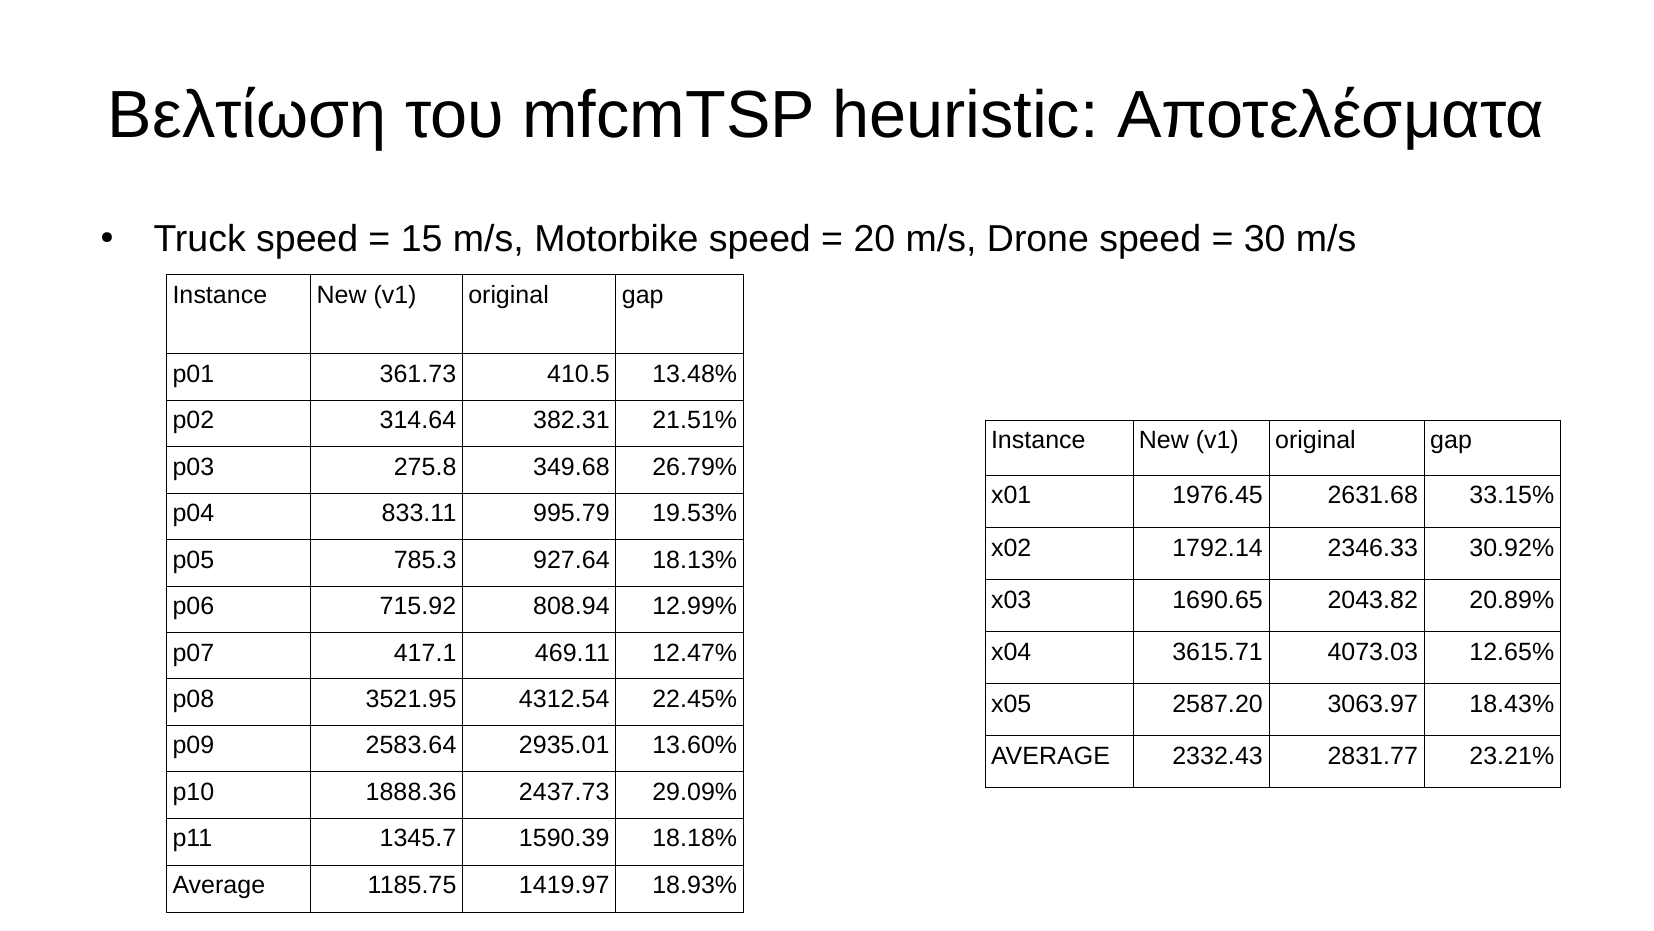

# Βελτίωση του mfcmTSP heuristic: Αποτελέσματα
Truck speed = 15 m/s, Motorbike speed = 20 m/s, Drone speed = 30 m/s
| Instance | New (v1) | original | gap |
| --- | --- | --- | --- |
| p01 | 361.73 | 410.5 | 13.48% |
| p02 | 314.64 | 382.31 | 21.51% |
| p03 | 275.8 | 349.68 | 26.79% |
| p04 | 833.11 | 995.79 | 19.53% |
| p05 | 785.3 | 927.64 | 18.13% |
| p06 | 715.92 | 808.94 | 12.99% |
| p07 | 417.1 | 469.11 | 12.47% |
| p08 | 3521.95 | 4312.54 | 22.45% |
| p09 | 2583.64 | 2935.01 | 13.60% |
| p10 | 1888.36 | 2437.73 | 29.09% |
| p11 | 1345.7 | 1590.39 | 18.18% |
| Average | 1185.75 | 1419.97 | 18.93% |
| Instance | New (v1) | original | gap |
| --- | --- | --- | --- |
| x01 | 1976.45 | 2631.68 | 33.15% |
| x02 | 1792.14 | 2346.33 | 30.92% |
| x03 | 1690.65 | 2043.82 | 20.89% |
| x04 | 3615.71 | 4073.03 | 12.65% |
| x05 | 2587.20 | 3063.97 | 18.43% |
| AVERAGE | 2332.43 | 2831.77 | 23.21% |